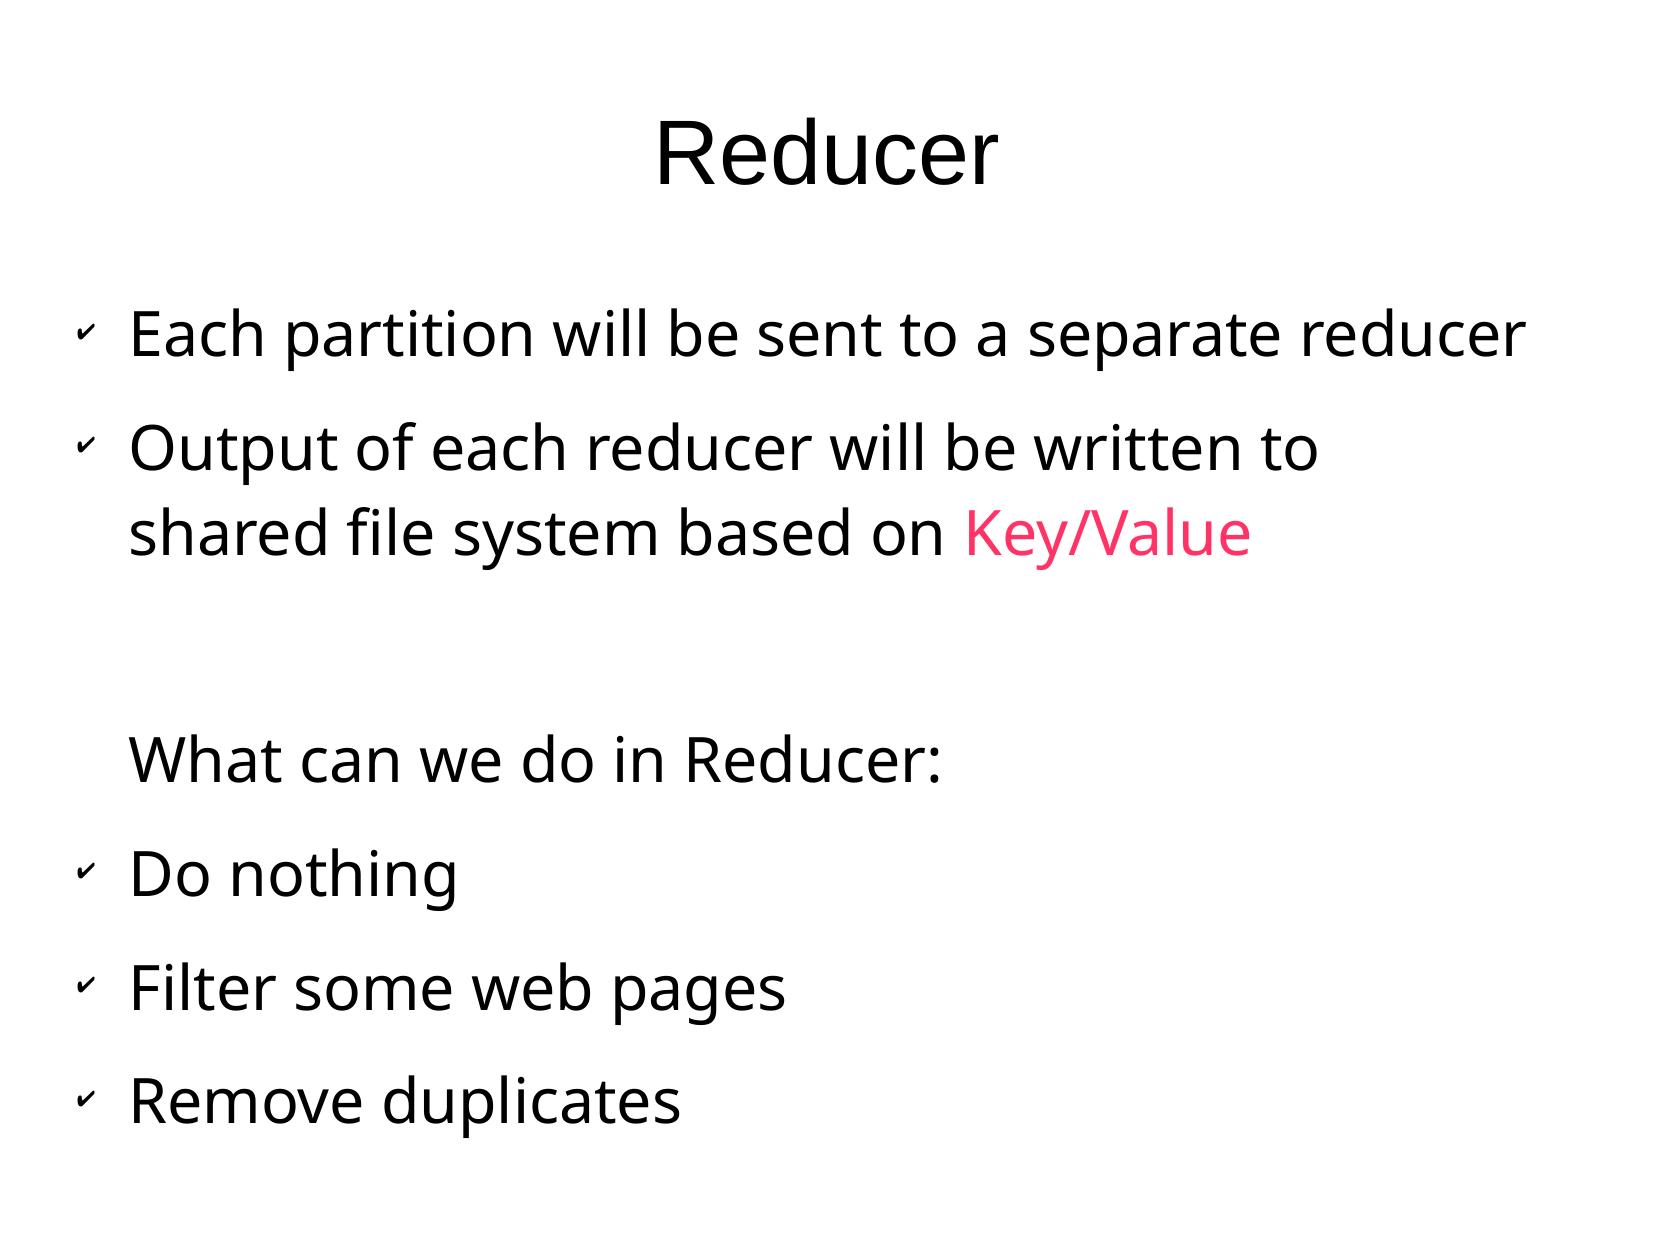

# Reducer
Each partition will be sent to a separate reducer
Output of each reducer will be written to shared file system based on Key/Value
What can we do in Reducer:
Do nothing
Filter some web pages
Remove duplicates